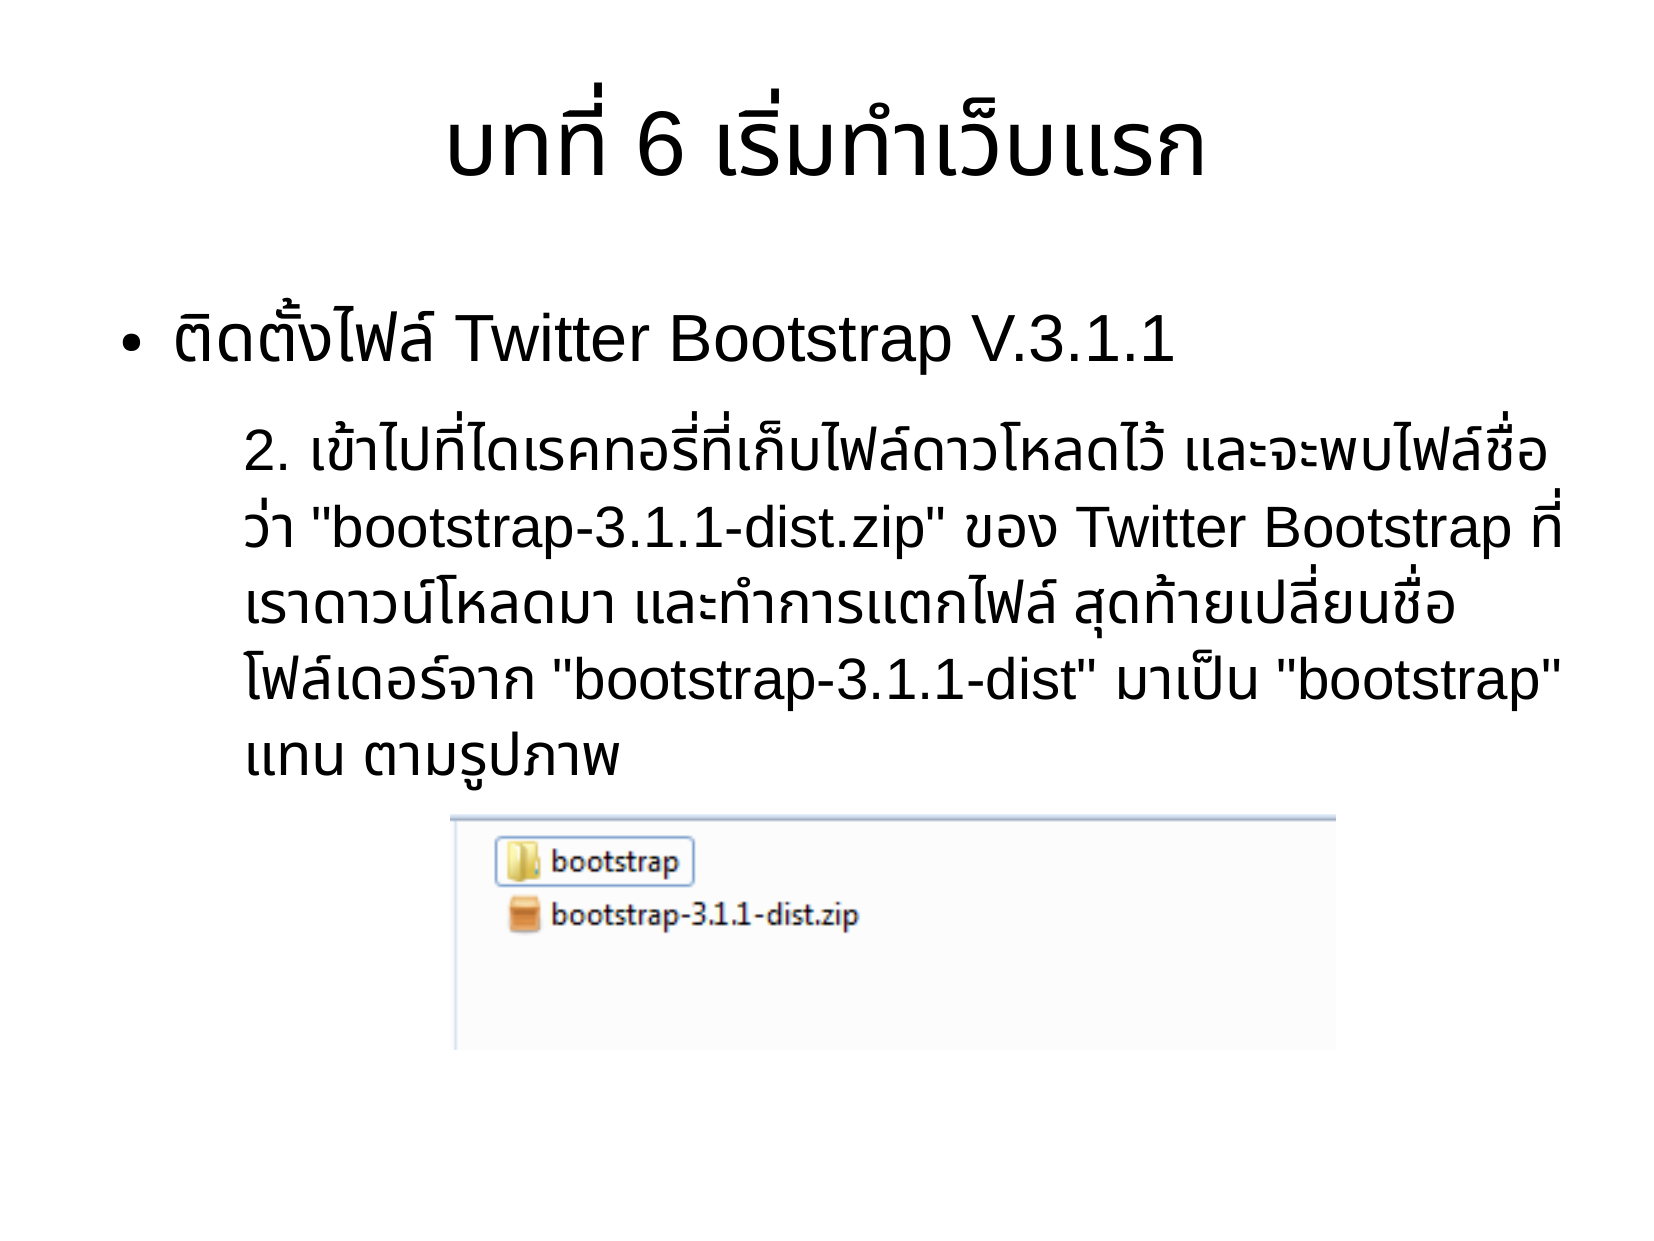

# บทที่ 6 เริ่มทำเว็บแรก
ติดตั้งไฟล์ Twitter Bootstrap V.3.1.1
2. เข้าไปที่ไดเรคทอรี่ที่เก็บไฟล์ดาวโหลดไว้ และจะพบไฟล์ชื่อว่า "bootstrap-3.1.1-dist.zip" ของ Twitter Bootstrap ที่เราดาวน์โหลดมา และทำการแตกไฟล์ สุดท้ายเปลี่ยนชื่อโฟล์เดอร์จาก "bootstrap-3.1.1-dist" มาเป็น "bootstrap" แทน ตามรูปภาพ